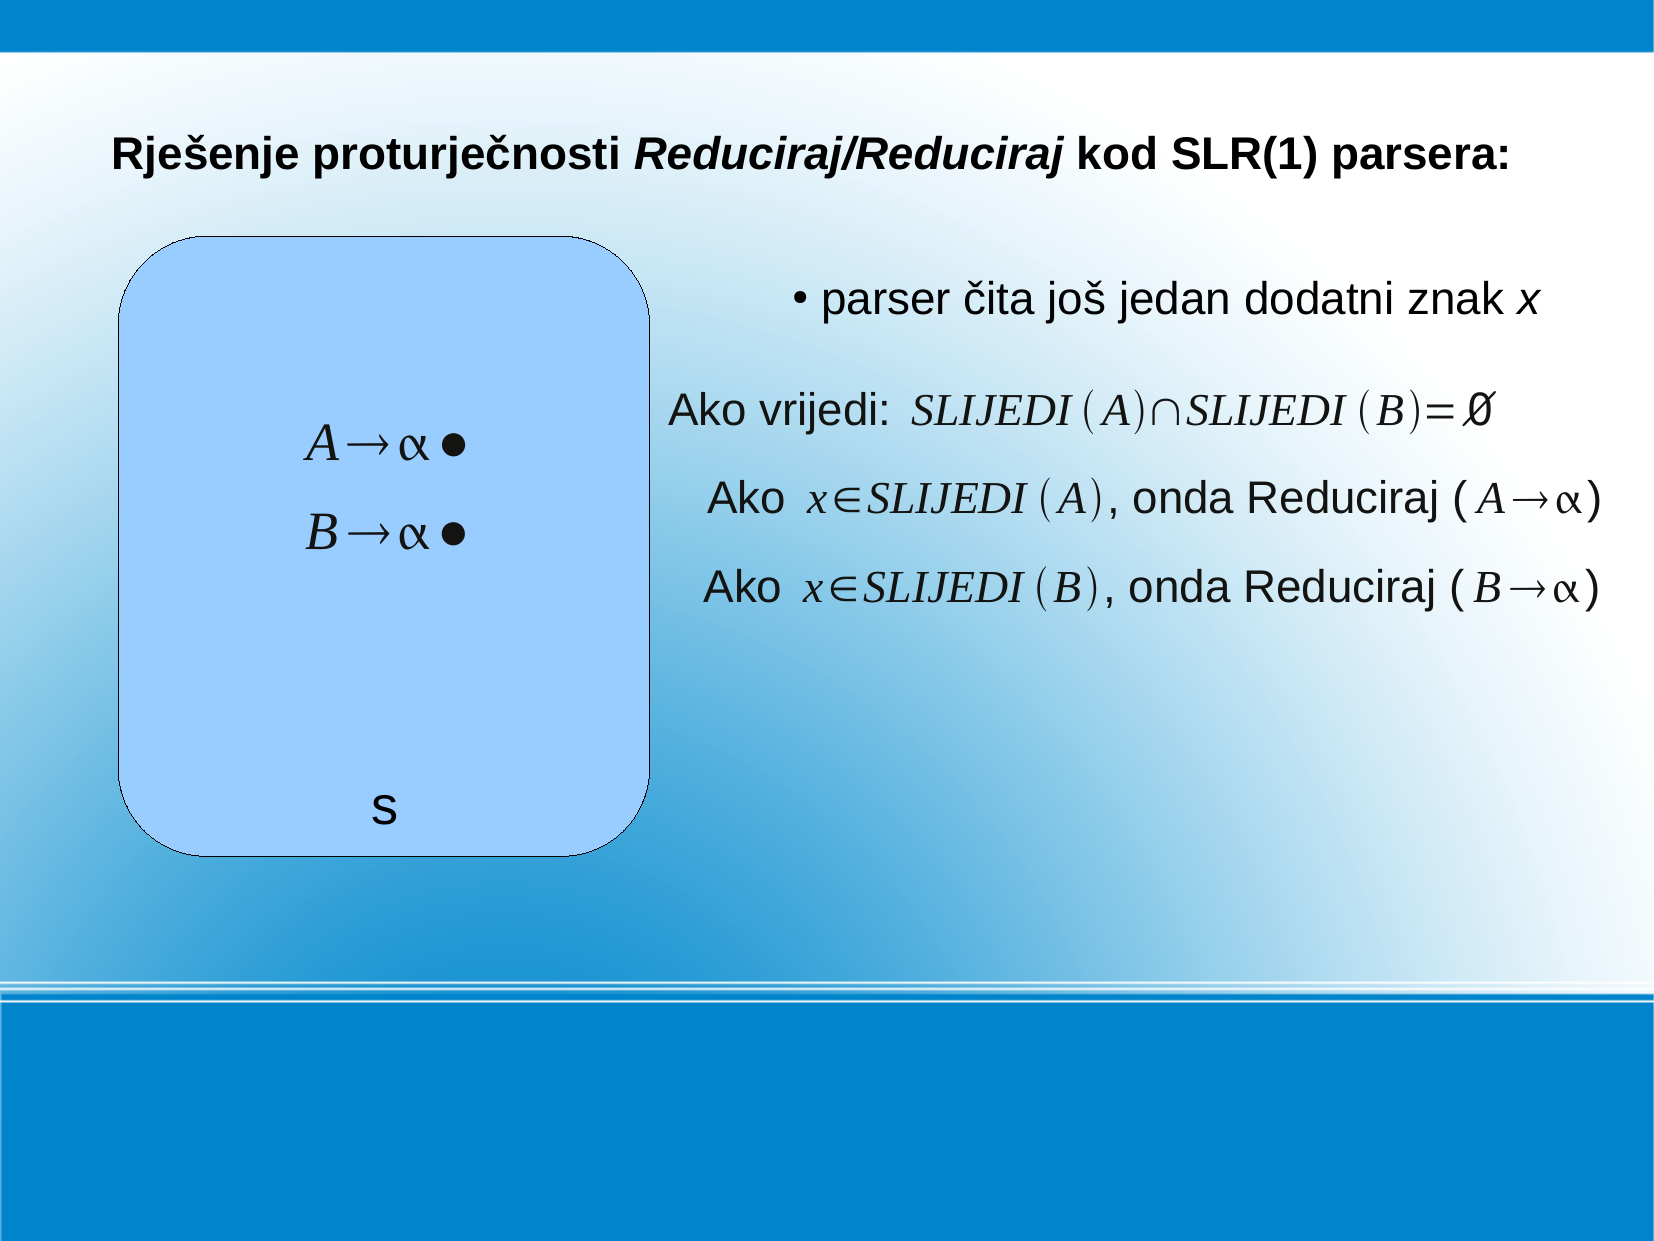

Rješenje proturječnosti Reduciraj/Reduciraj kod SLR(1) parsera:
 parser čita još jedan dodatni znak x
s